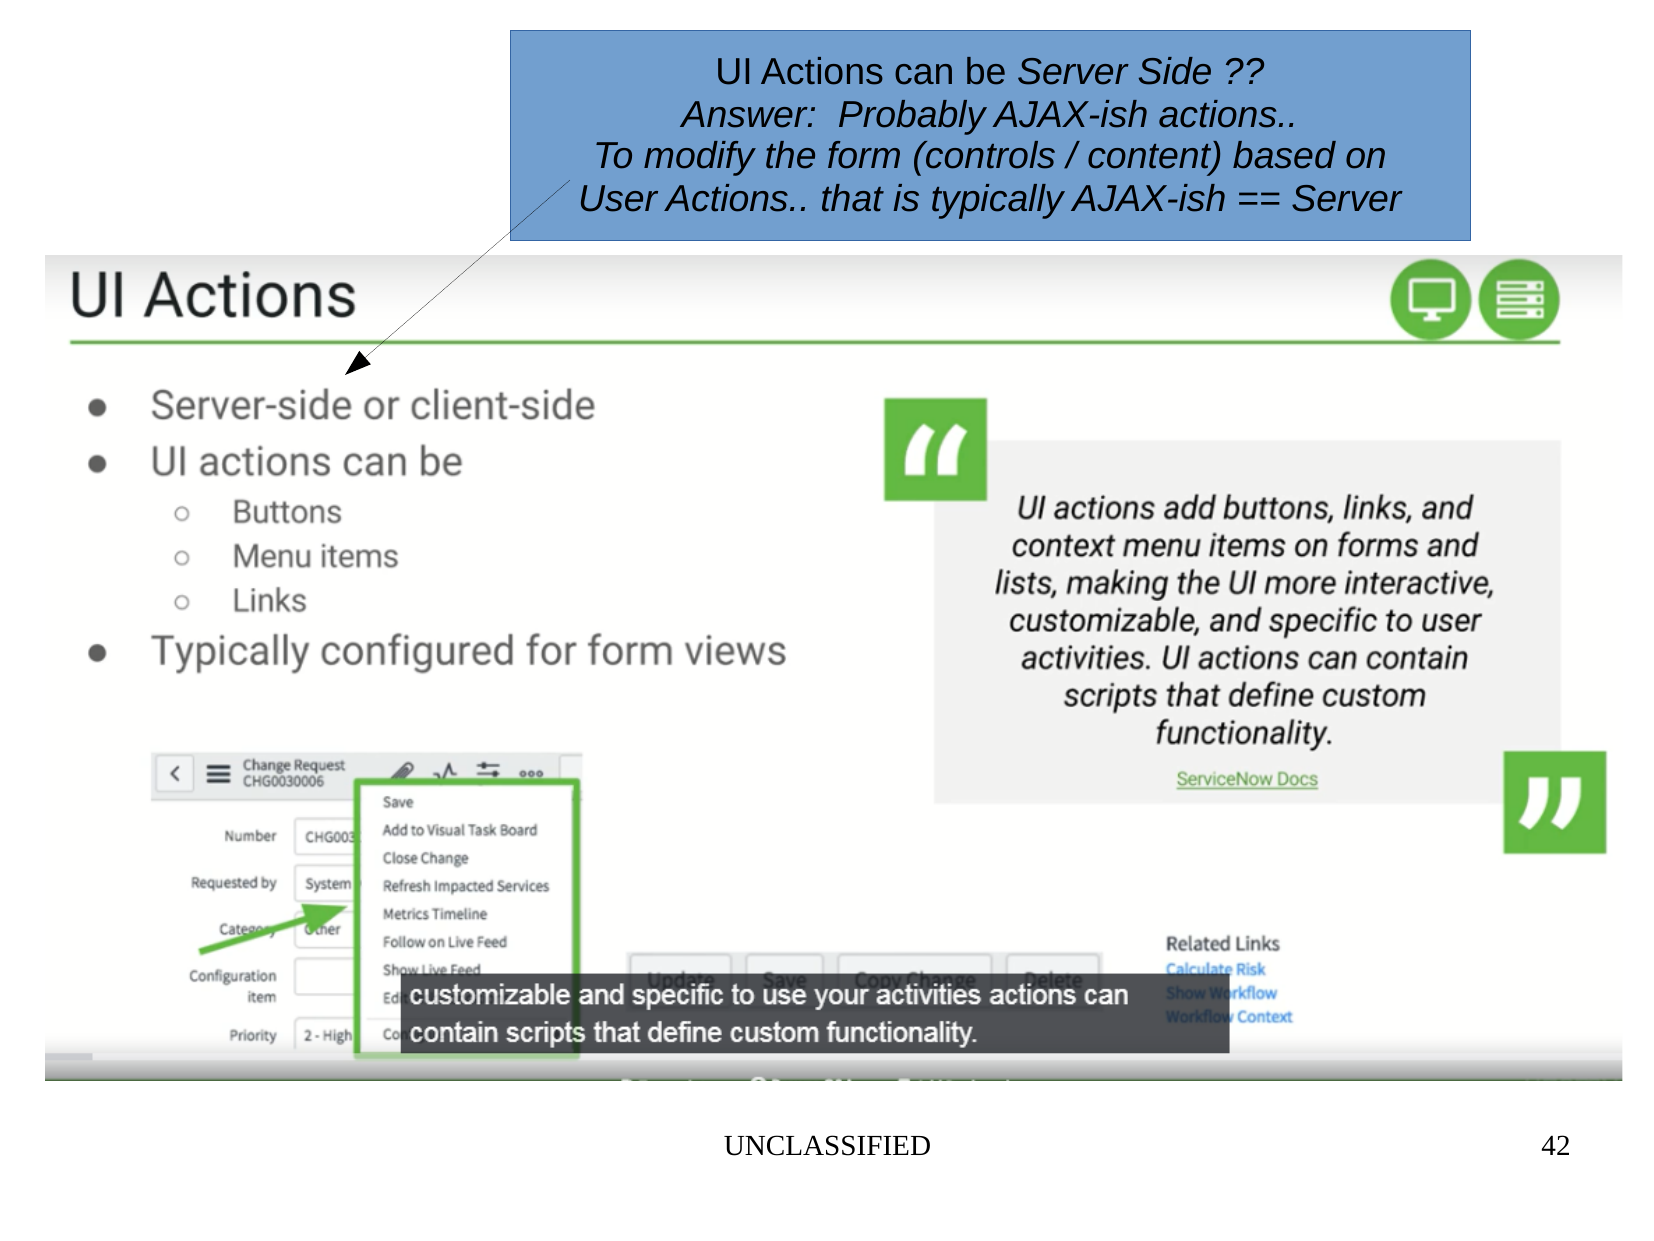

UI Actions can be Server Side ??
Answer: Probably AJAX-ish actions..
To modify the form (controls / content) based on
User Actions.. that is typically AJAX-ish == Server
UNCLASSIFIED
42